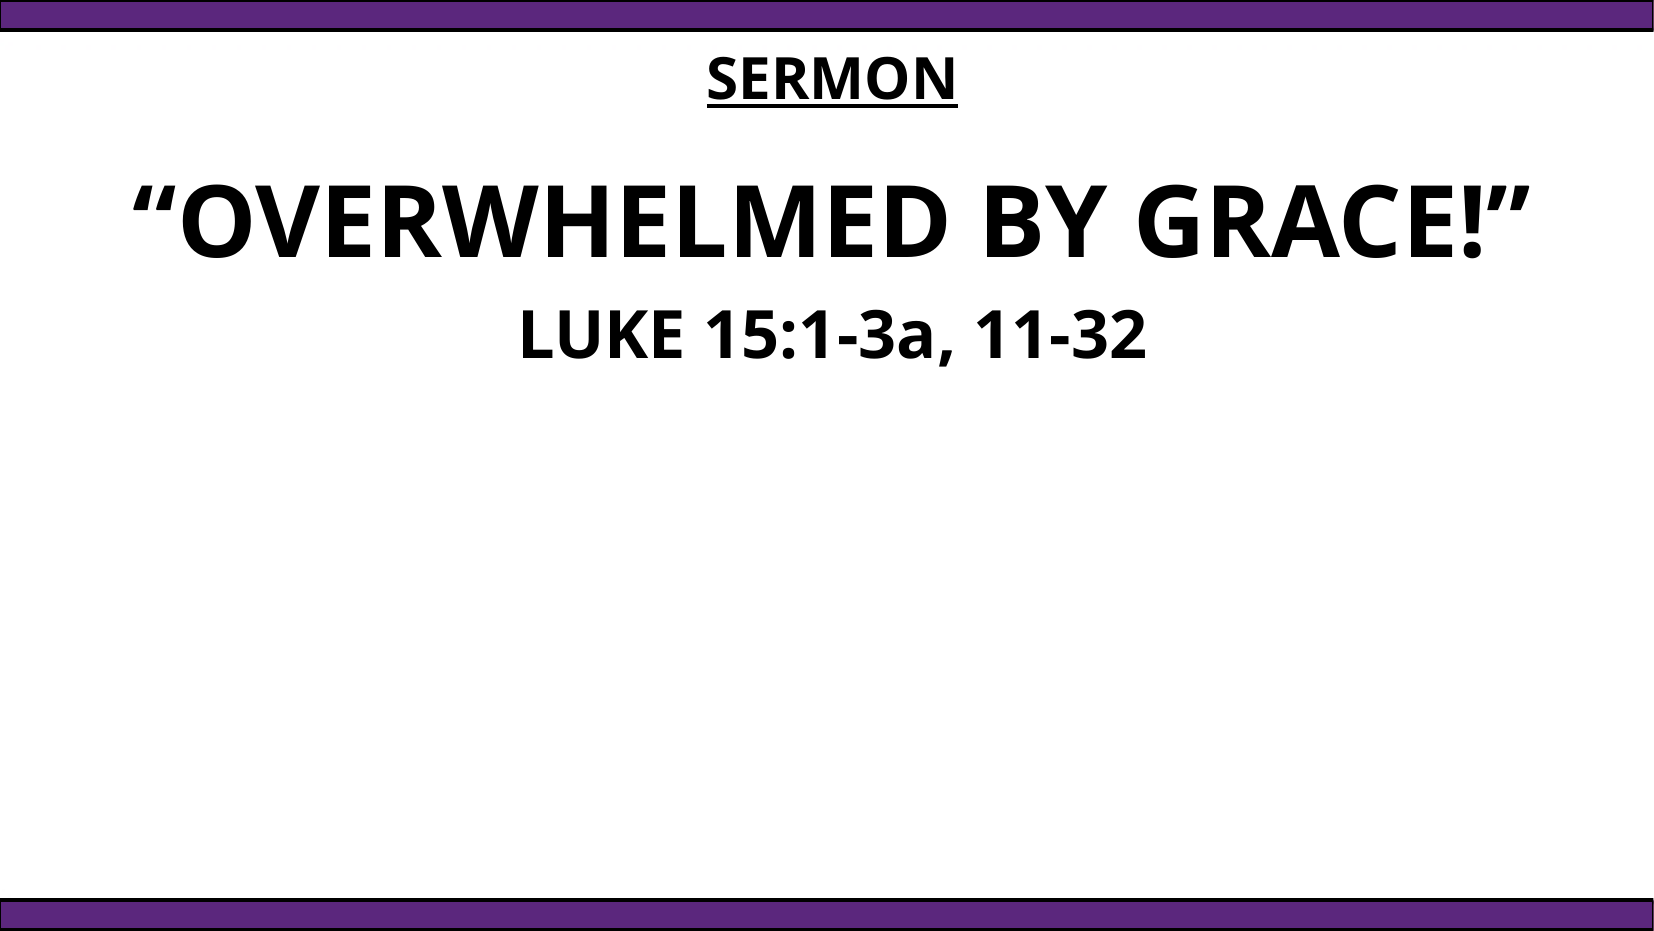

SERMON
“OVERWHELMED BY GRACE!”
LUKE 15:1-3a, 11-32